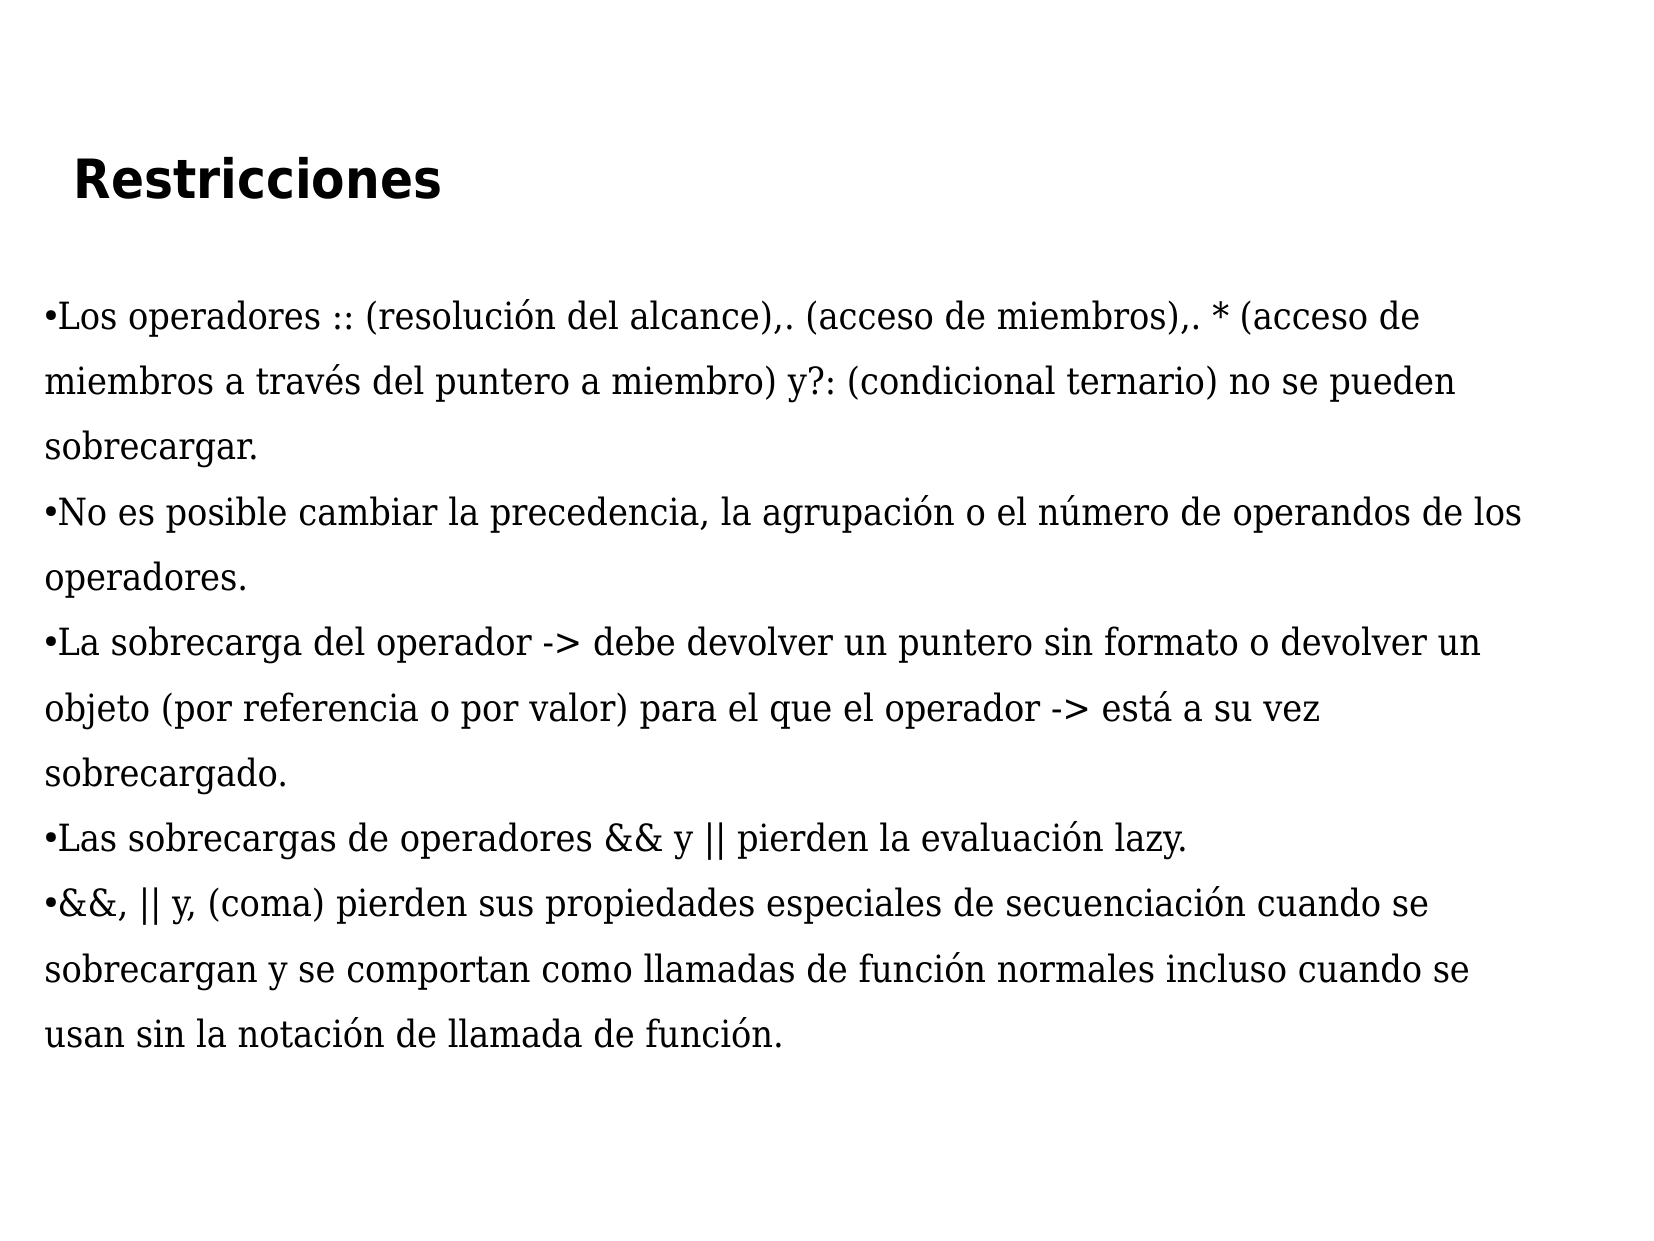

Restricciones
Los operadores :: (resolución del alcance),. (acceso de miembros),. * (acceso de miembros a través del puntero a miembro) y?: (condicional ternario) no se pueden sobrecargar.
No es posible cambiar la precedencia, la agrupación o el número de operandos de los operadores.
La sobrecarga del operador -> debe devolver un puntero sin formato o devolver un objeto (por referencia o por valor) para el que el operador -> está a su vez sobrecargado.
Las sobrecargas de operadores && y || pierden la evaluación lazy.
&&, || y, (coma) pierden sus propiedades especiales de secuenciación cuando se sobrecargan y se comportan como llamadas de función normales incluso cuando se usan sin la notación de llamada de función.